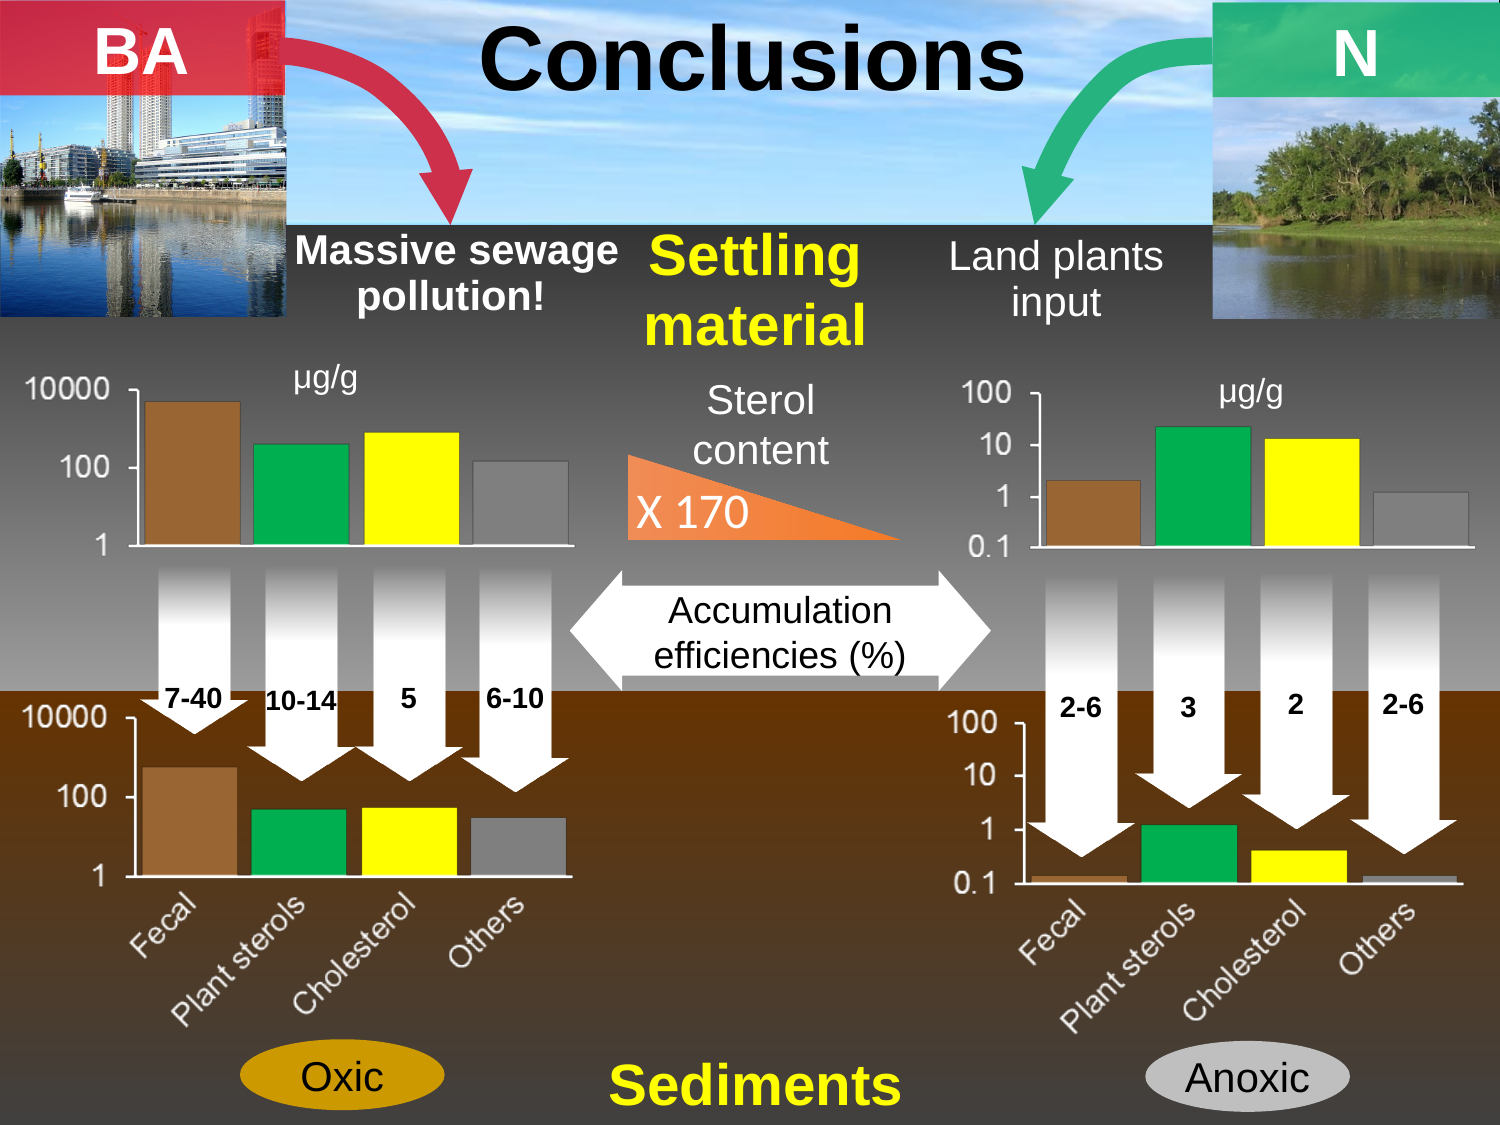

Conclusions
BA
N
Settling material
Massive sewage pollution!
Land plants input
μg/g
μg/g
Sterol content
X 170
7-40
10-14
5
6-10
Accumulation efficiencies (%)
2
2-6
2-6
3
Oxic
Sediments
Anoxic